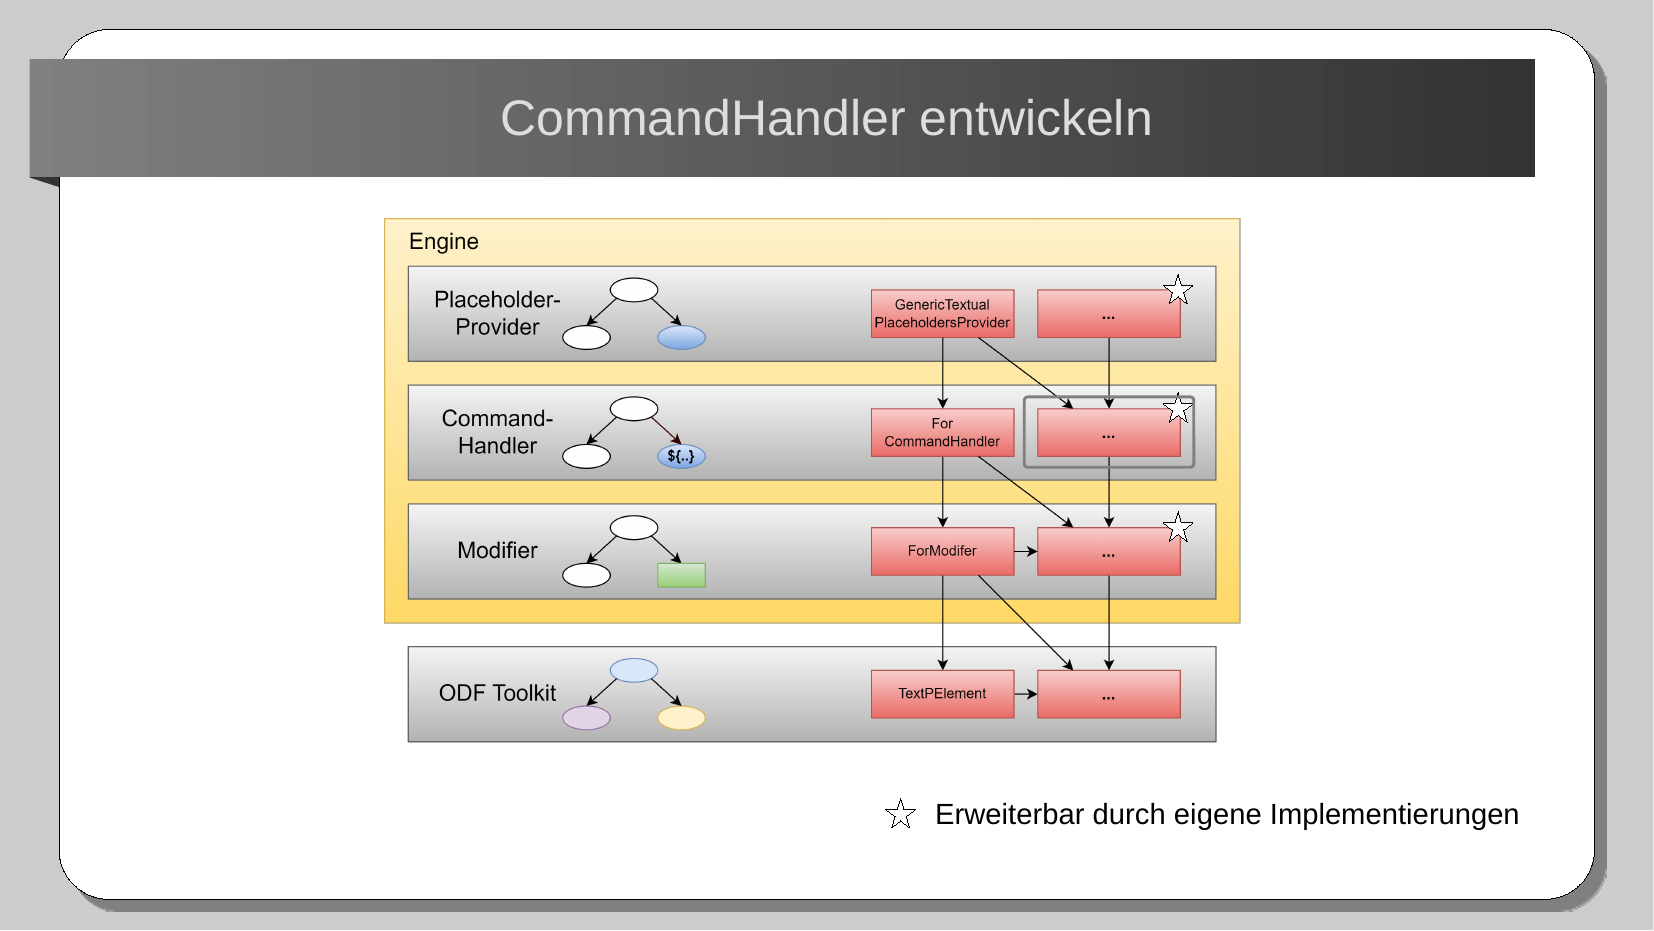

# CommandHandler entwickeln
Erweiterbar durch eigene Implementierungen